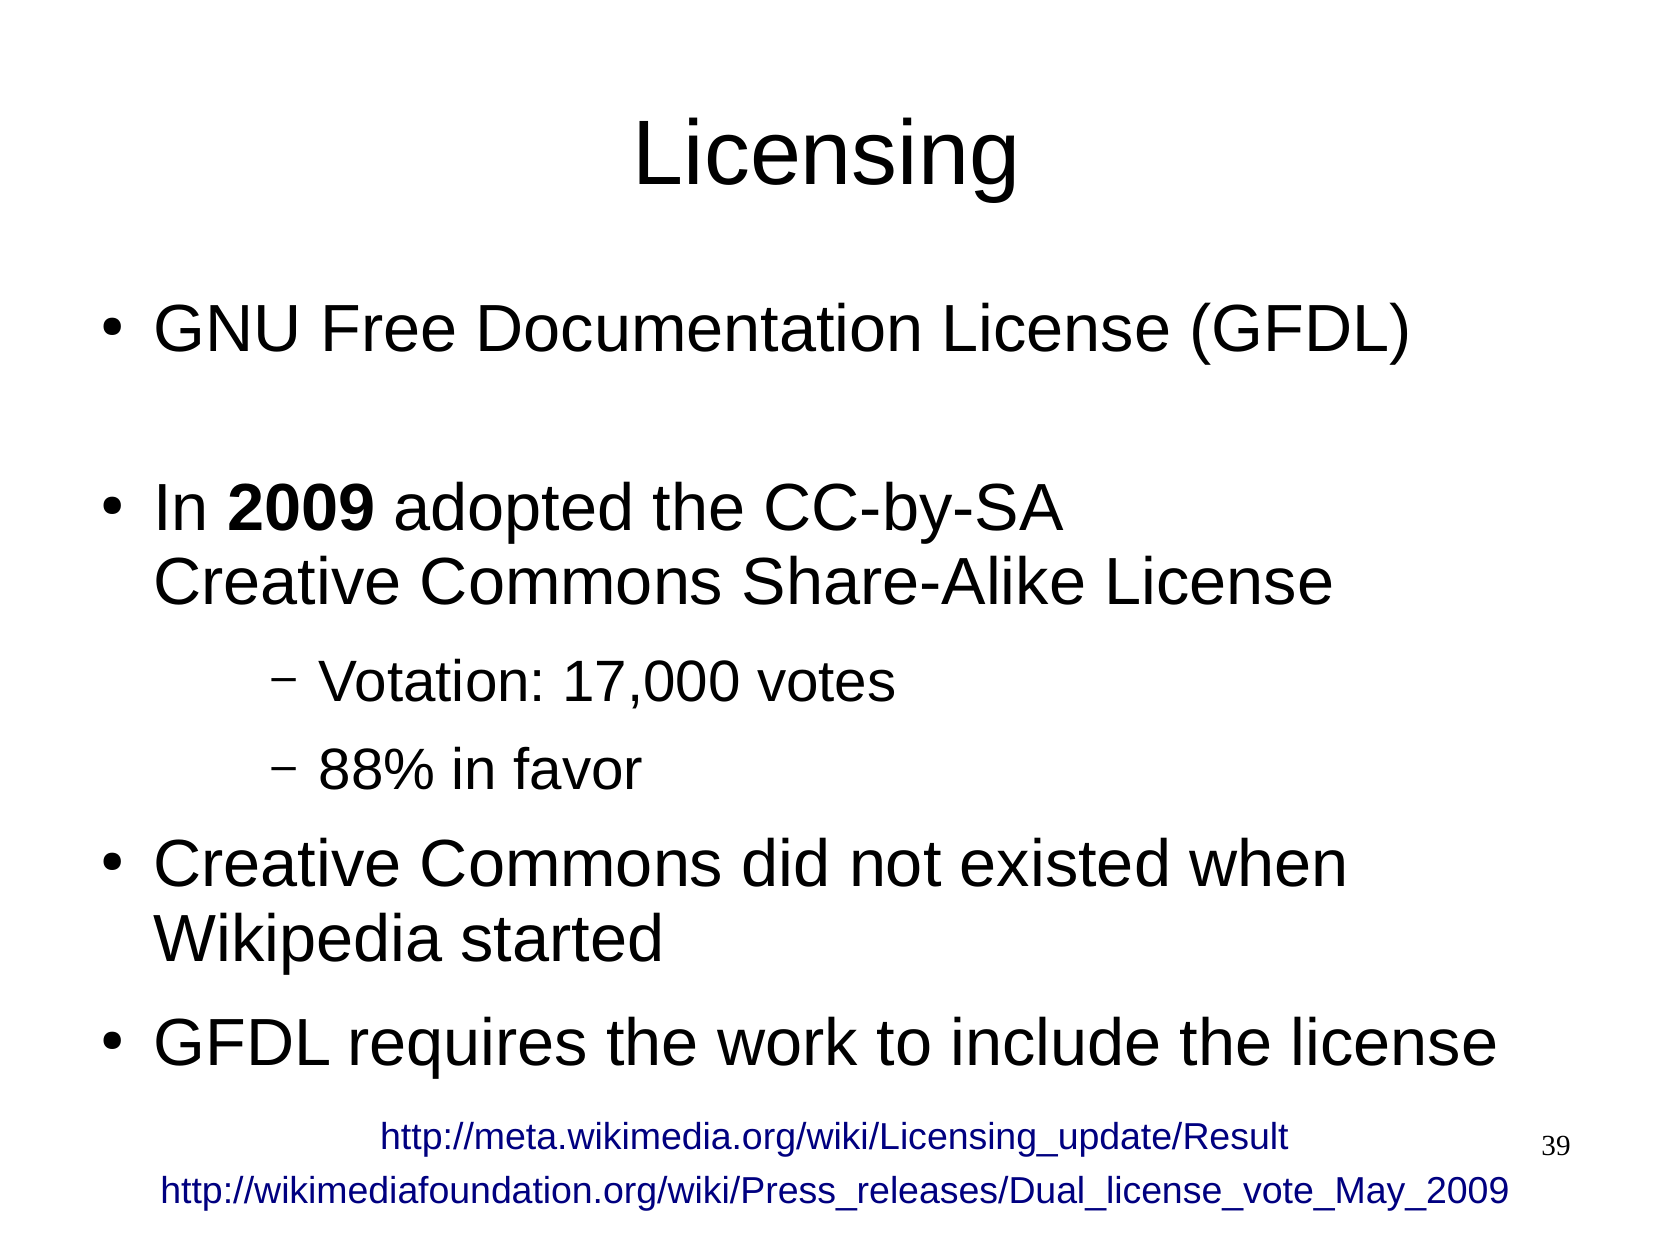

# Licensing
GNU Free Documentation License (GFDL)
In 2009 adopted the CC-by-SA
Creative Commons Share-Alike License
Votation: 17,000 votes
88% in favor
Creative Commons did not existed when Wikipedia started
GFDL requires the work to include the license
http://meta.wikimedia.org/wiki/Licensing_update/Result
39
http://wikimediafoundation.org/wiki/Press_releases/Dual_license_vote_May_2009